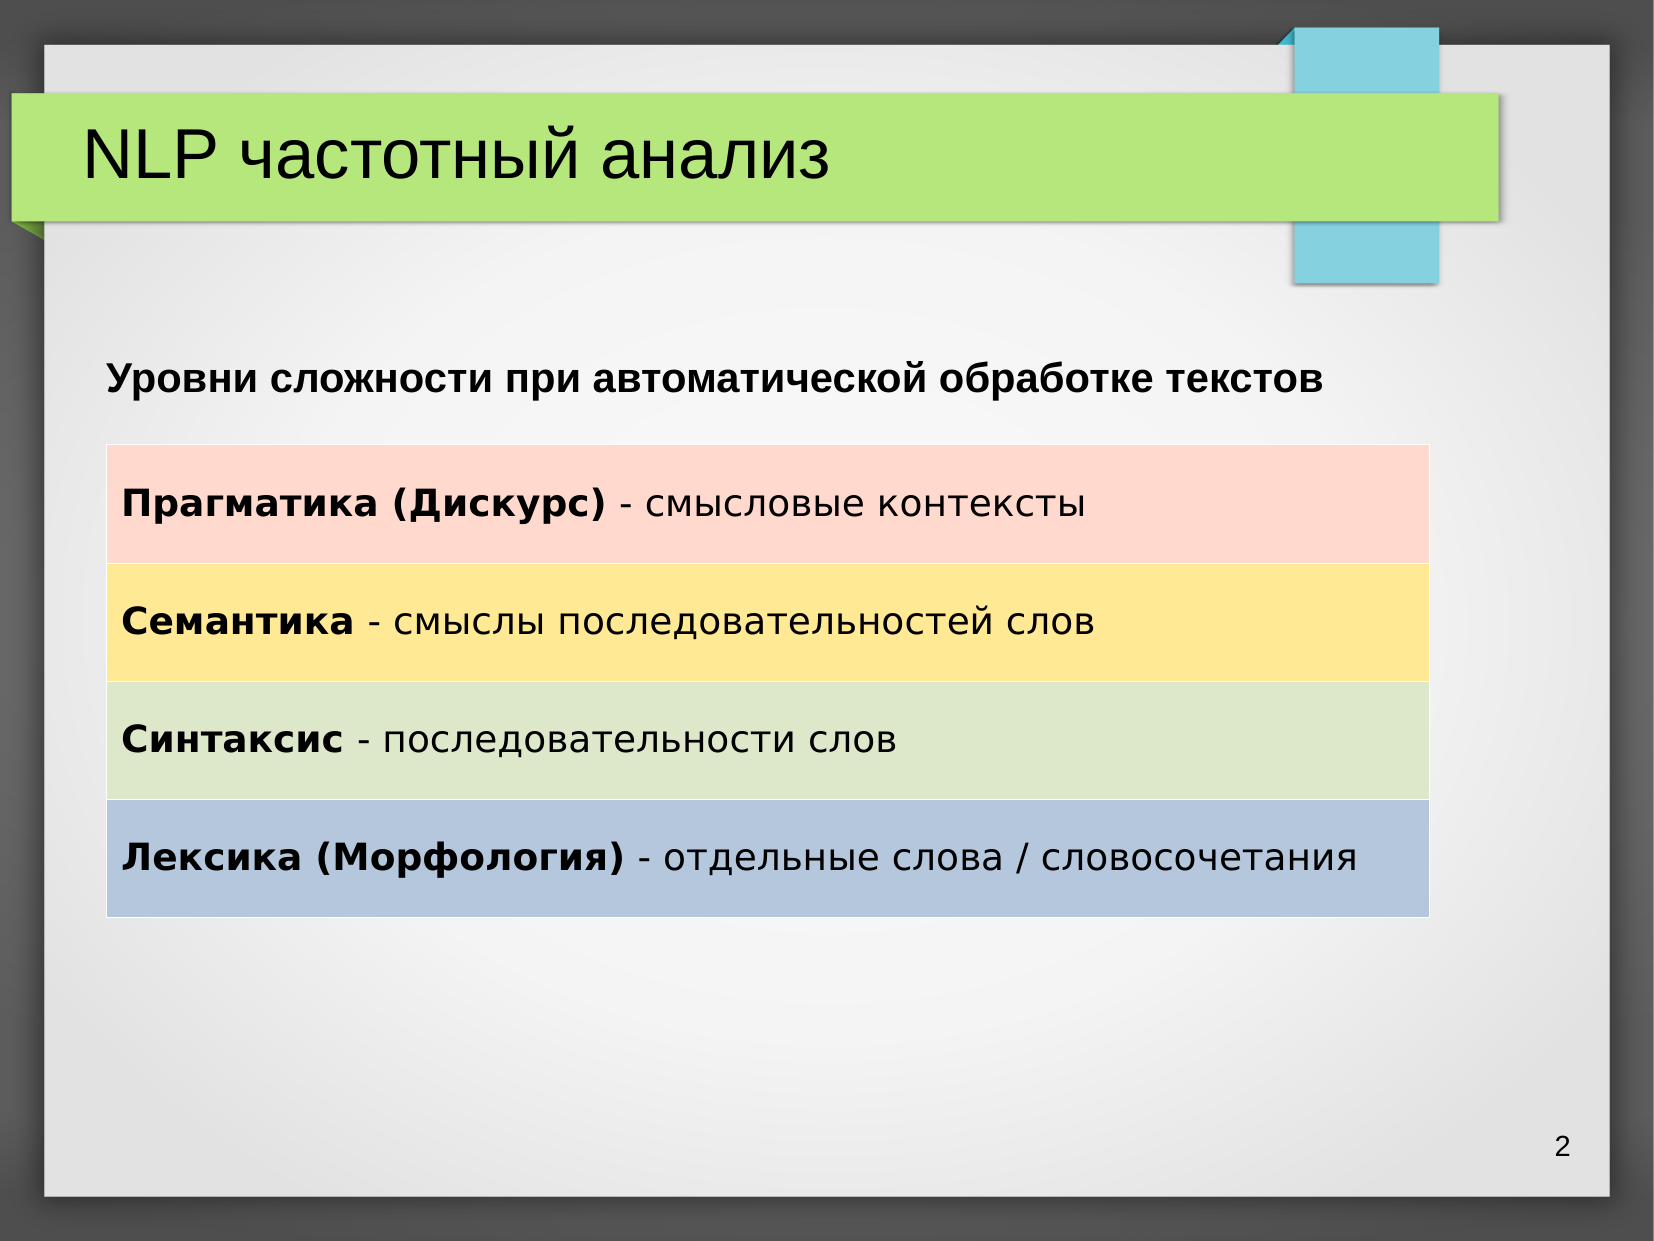

# NLP частотный анализ
Уровни сложности при автоматической обработке текстов
| Прагматика (Дискурс) - смысловые контексты |
| --- |
| Семантика - смыслы последовательностей слов |
| Синтаксис - последовательности слов |
| Лексика (Морфология) - отдельные слова / словосочетания |
2